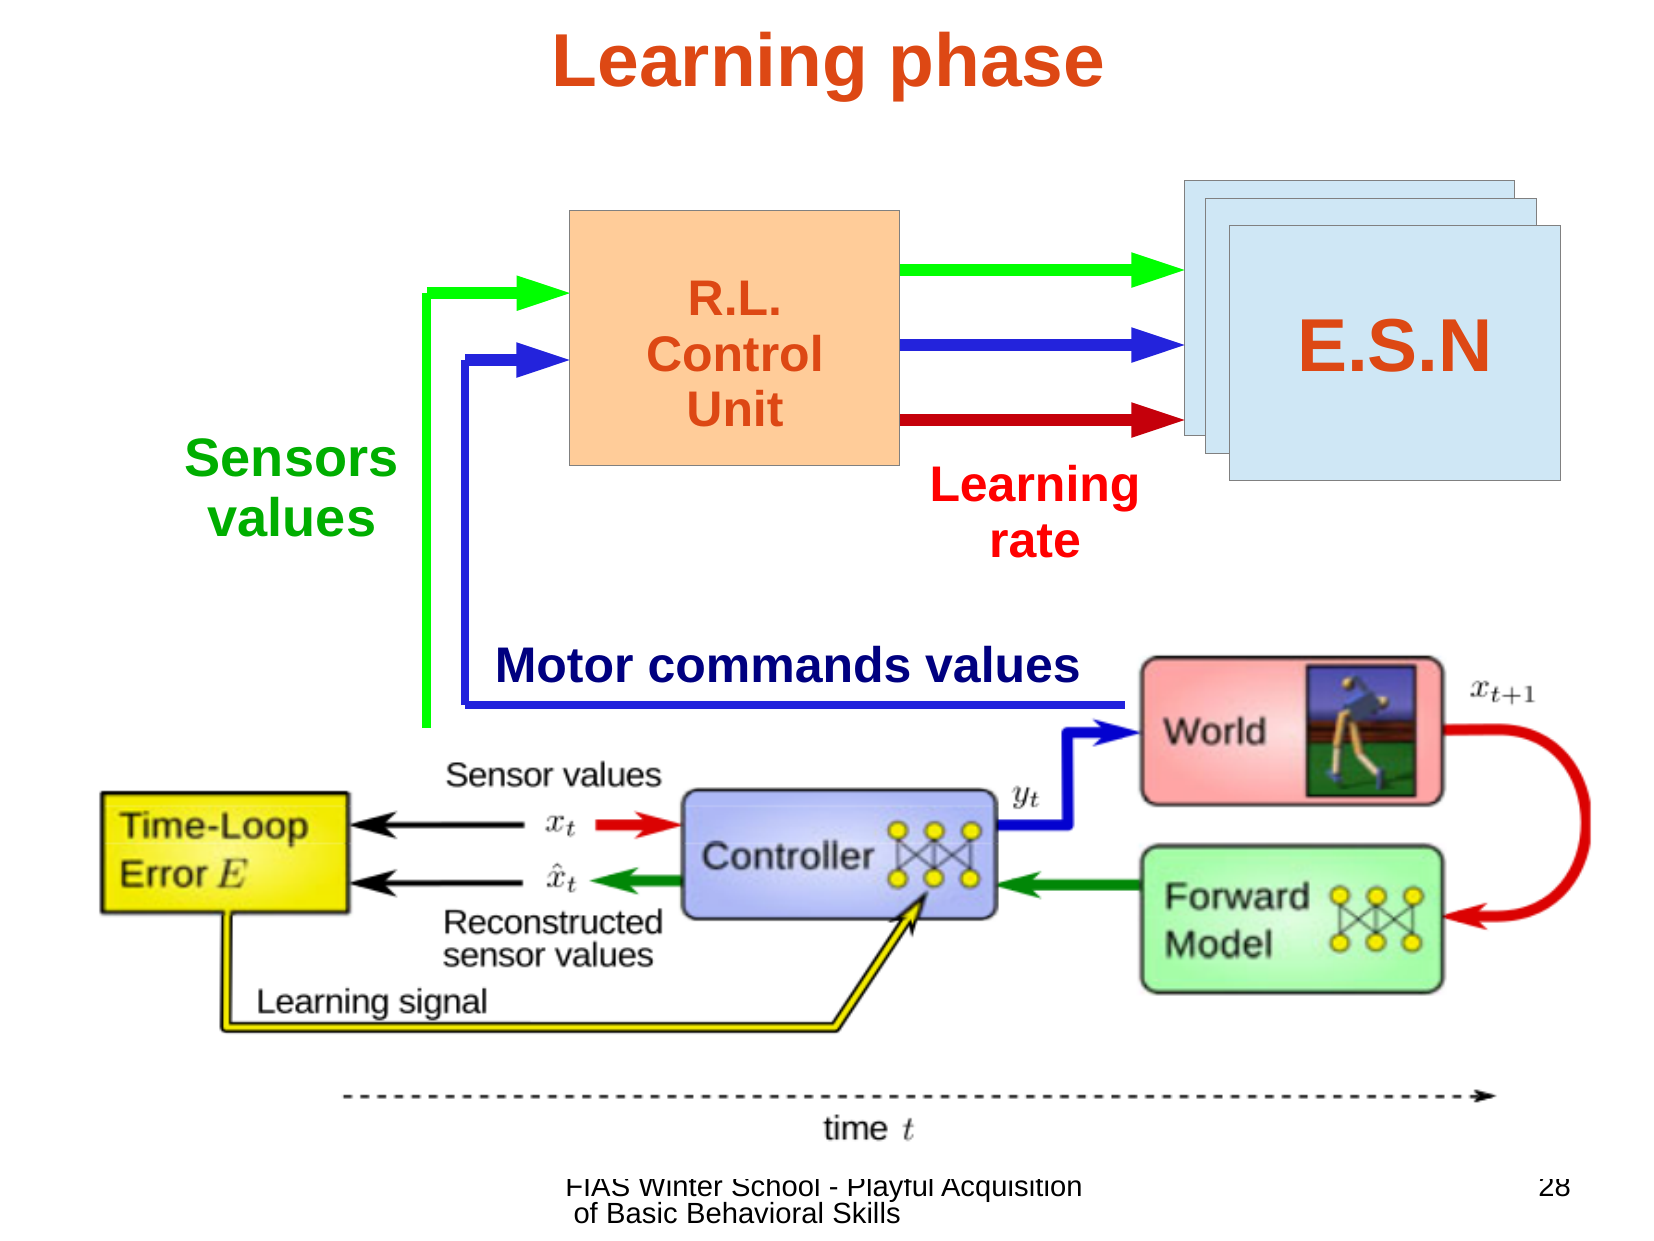

Learning phase
R.L. Control Unit
E.S.N
Sensors values
Learning
rate
Motor commands values
FIAS Winter School - Playful Acquisition of Basic Behavioral Skills
28